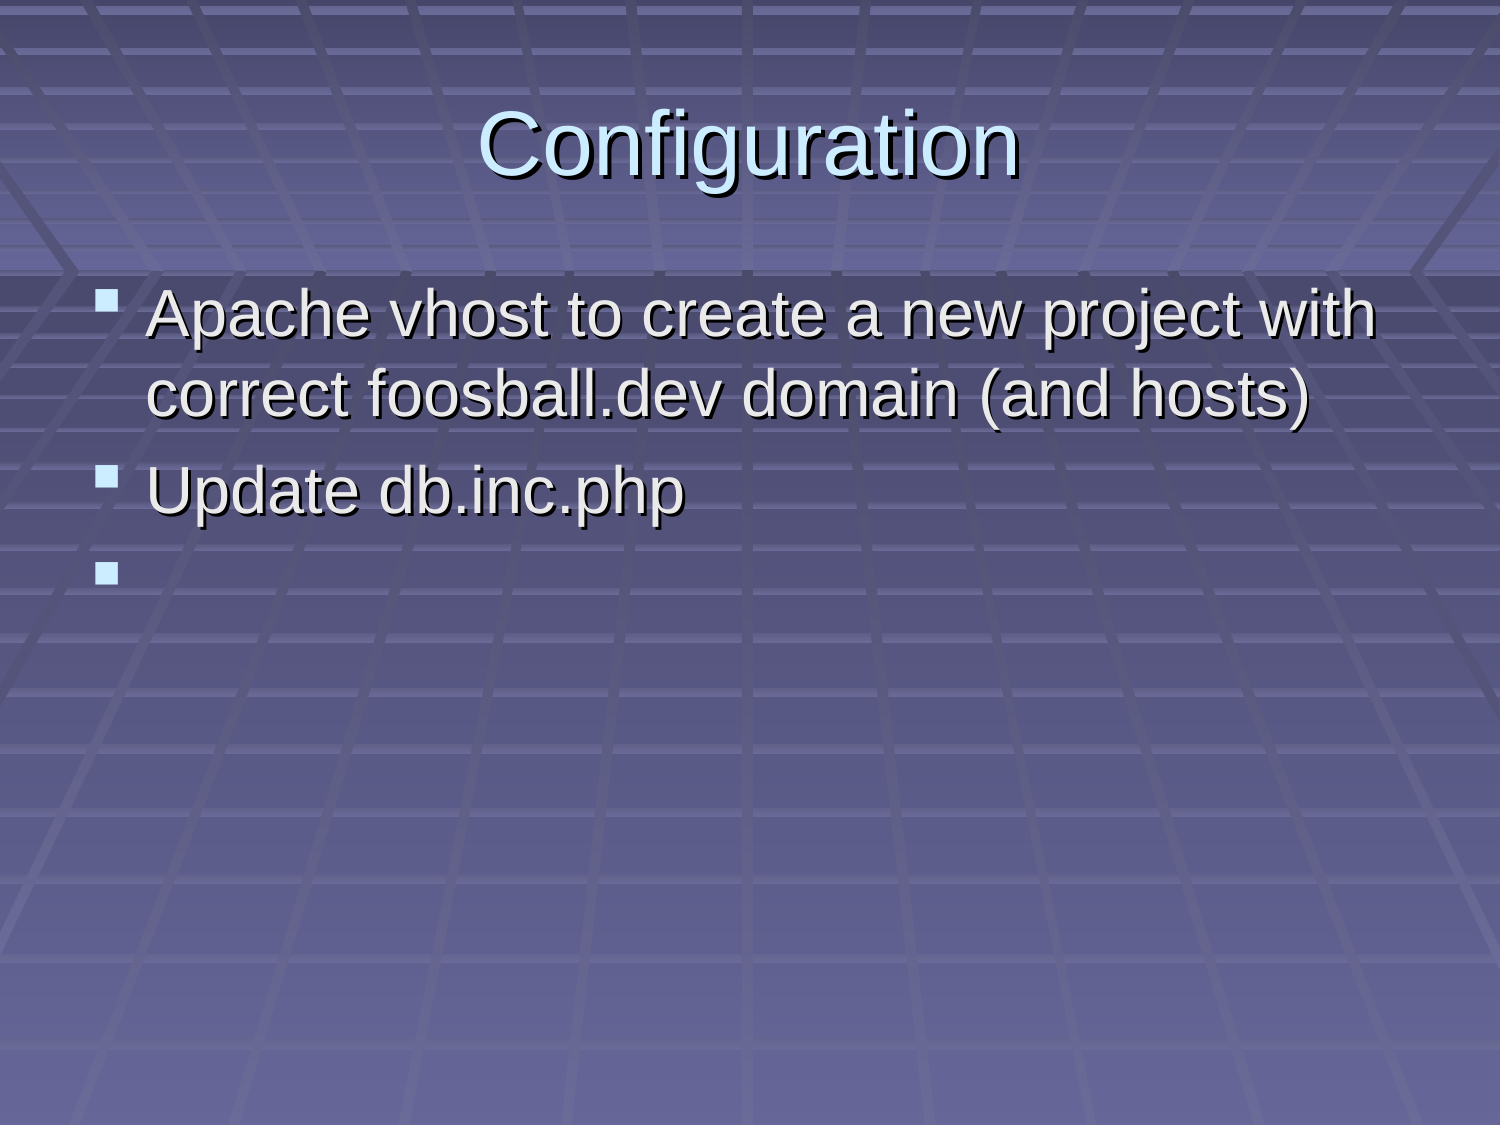

# Configuration
Apache vhost to create a new project with correct foosball.dev domain (and hosts)
Update db.inc.php